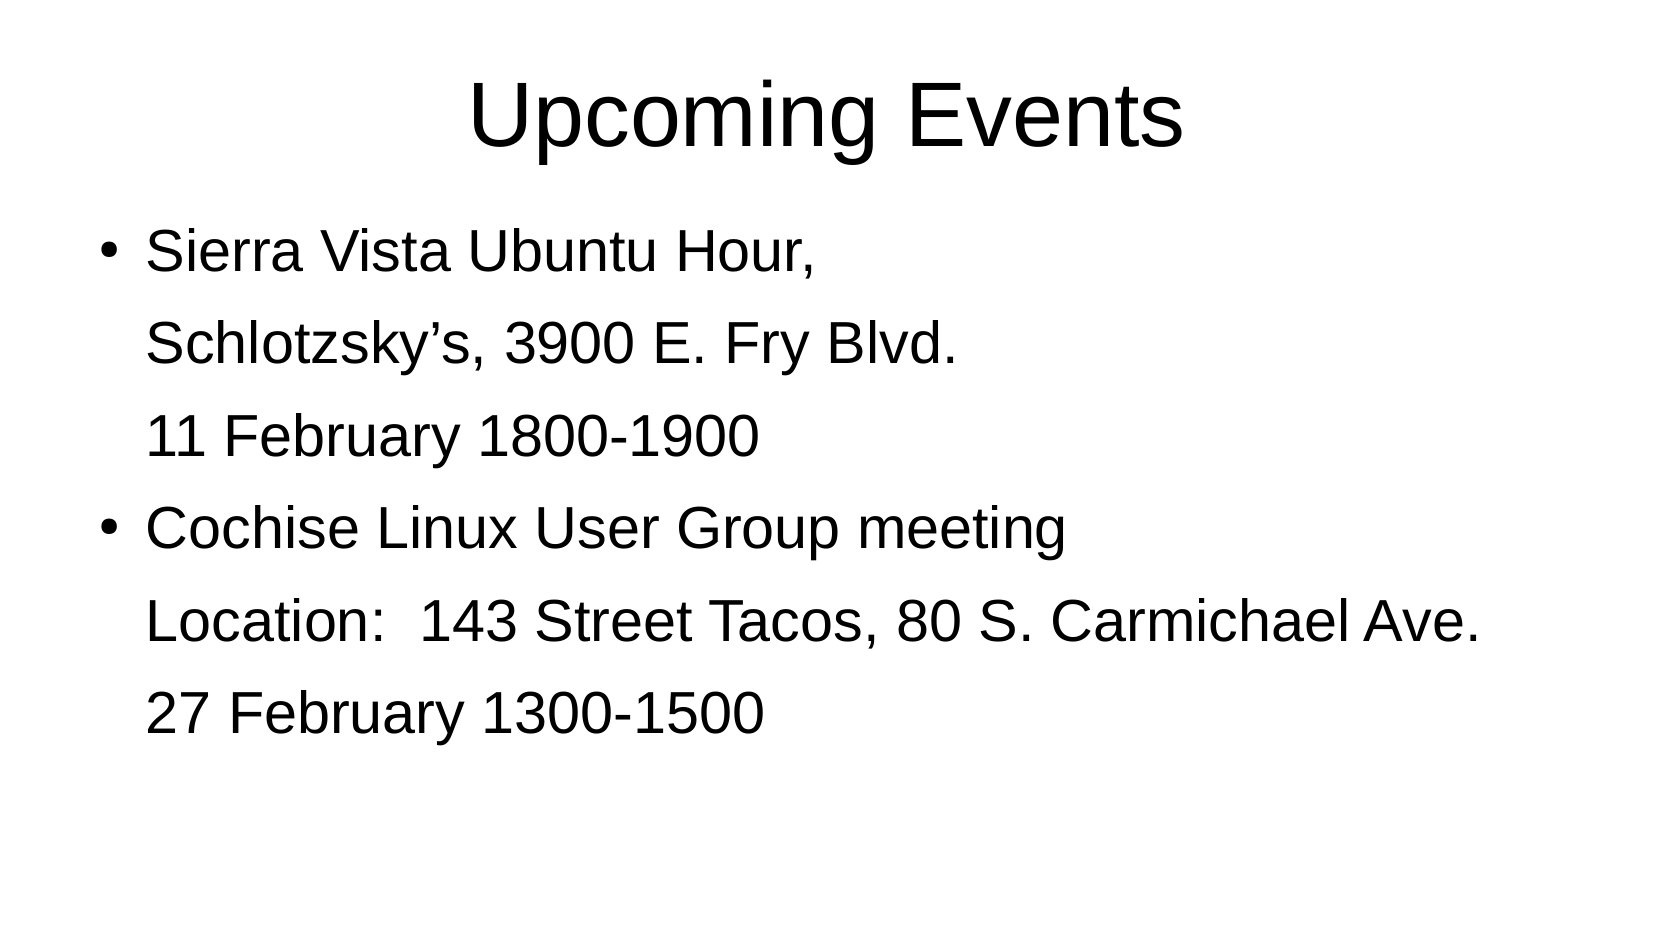

# Upcoming Events
Sierra Vista Ubuntu Hour,
Schlotzsky’s, 3900 E. Fry Blvd.
11 February 1800-1900
Cochise Linux User Group meeting
Location: 143 Street Tacos, 80 S. Carmichael Ave.
27 February 1300-1500